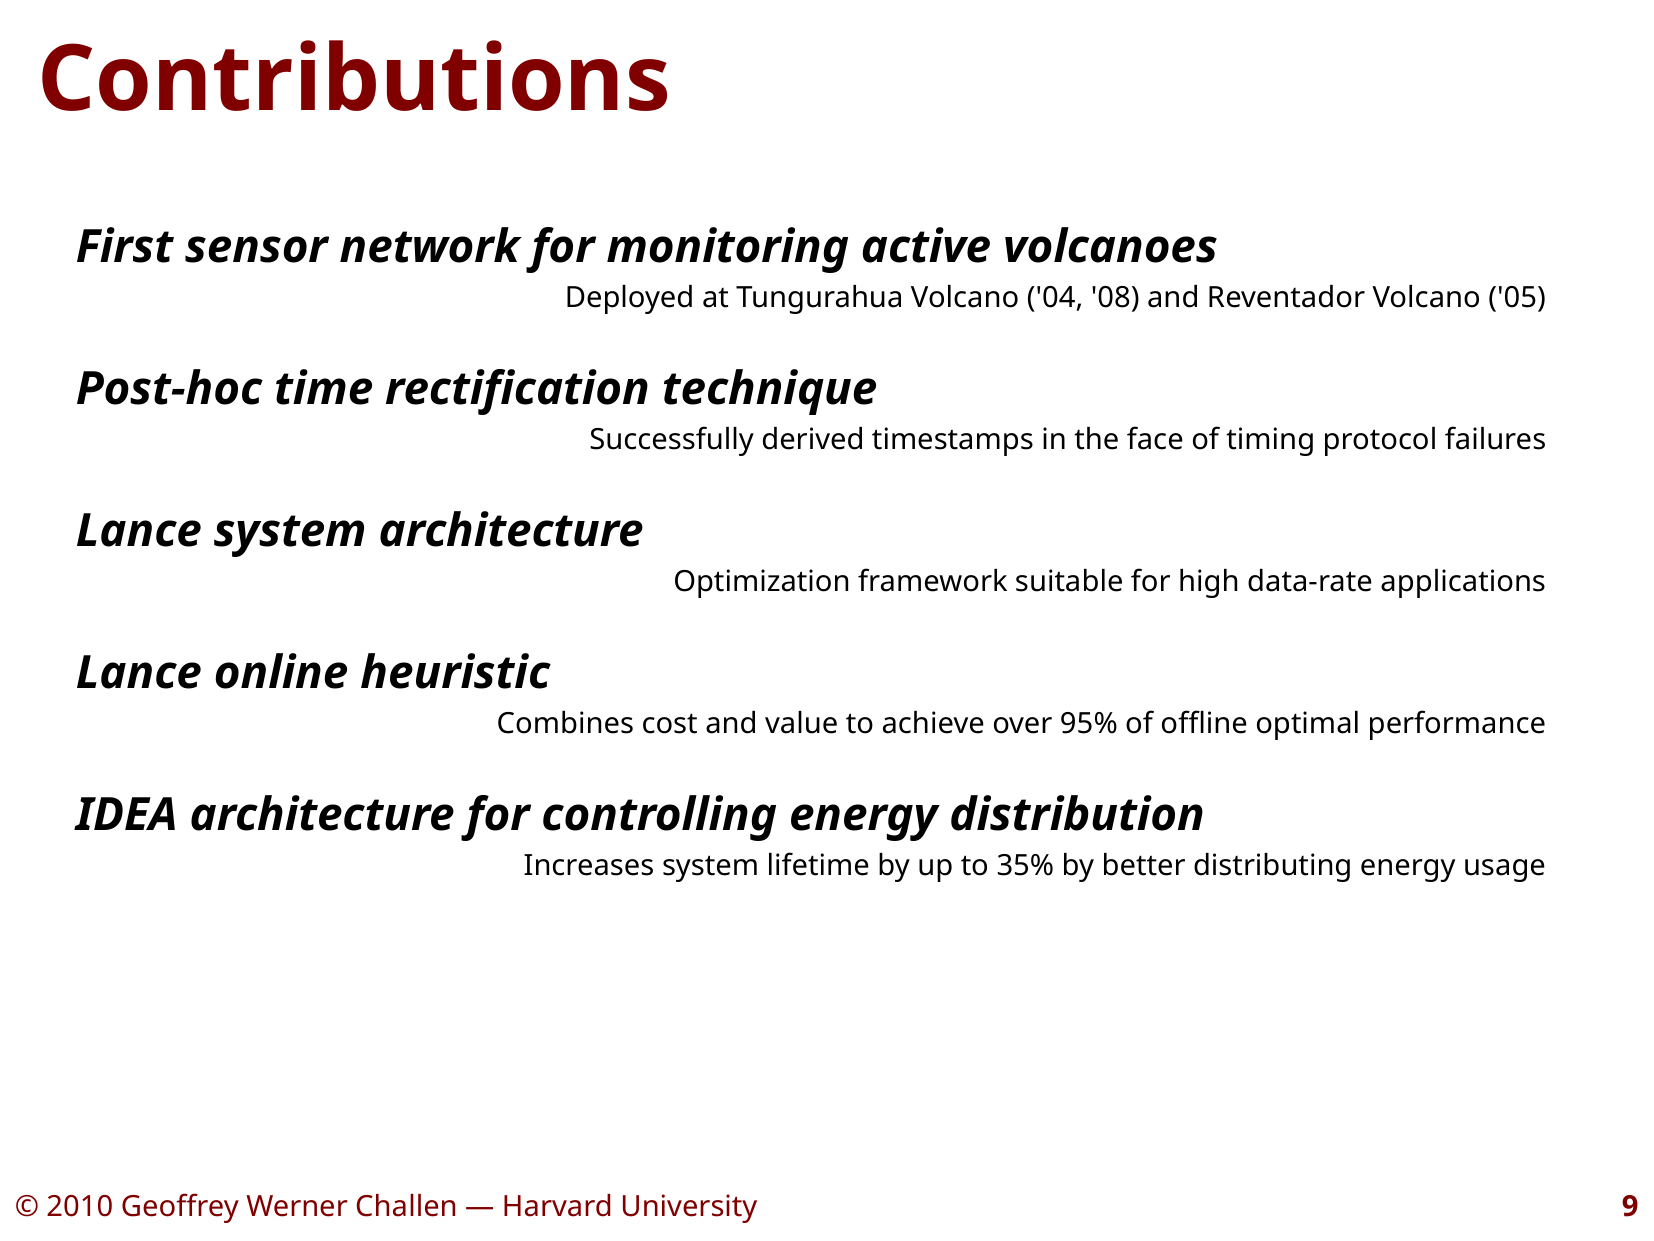

# Contributions
First sensor network for monitoring active volcanoes
Deployed at Tungurahua Volcano ('04, '08) and Reventador Volcano ('05)
Post-hoc time rectification technique
Successfully derived timestamps in the face of timing protocol failures
Lance system architecture
Optimization framework suitable for high data-rate applications
Lance online heuristic
Combines cost and value to achieve over 95% of offline optimal performance
IDEA architecture for controlling energy distribution
Increases system lifetime by up to 35% by better distributing energy usage
9